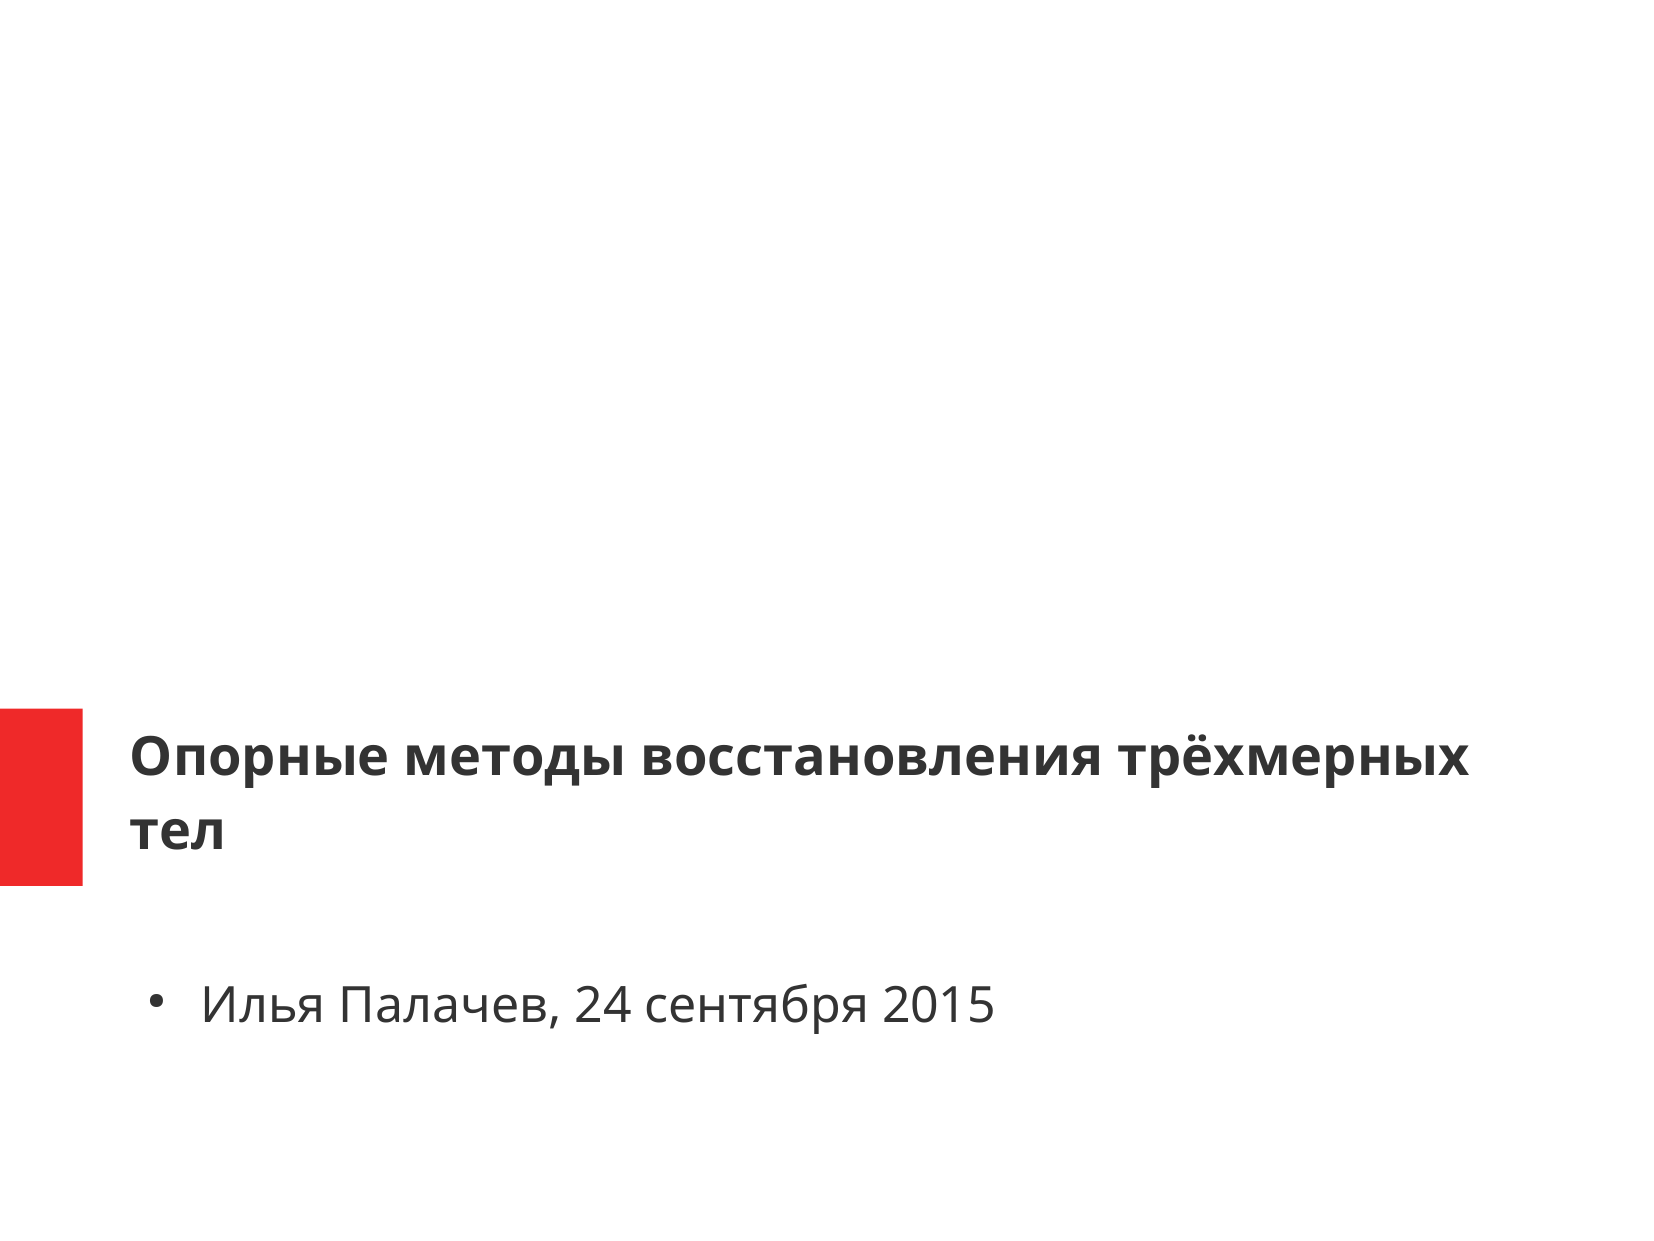

# Опорные методы восстановления трёхмерных тел
Илья Палачев, 24 сентября 2015